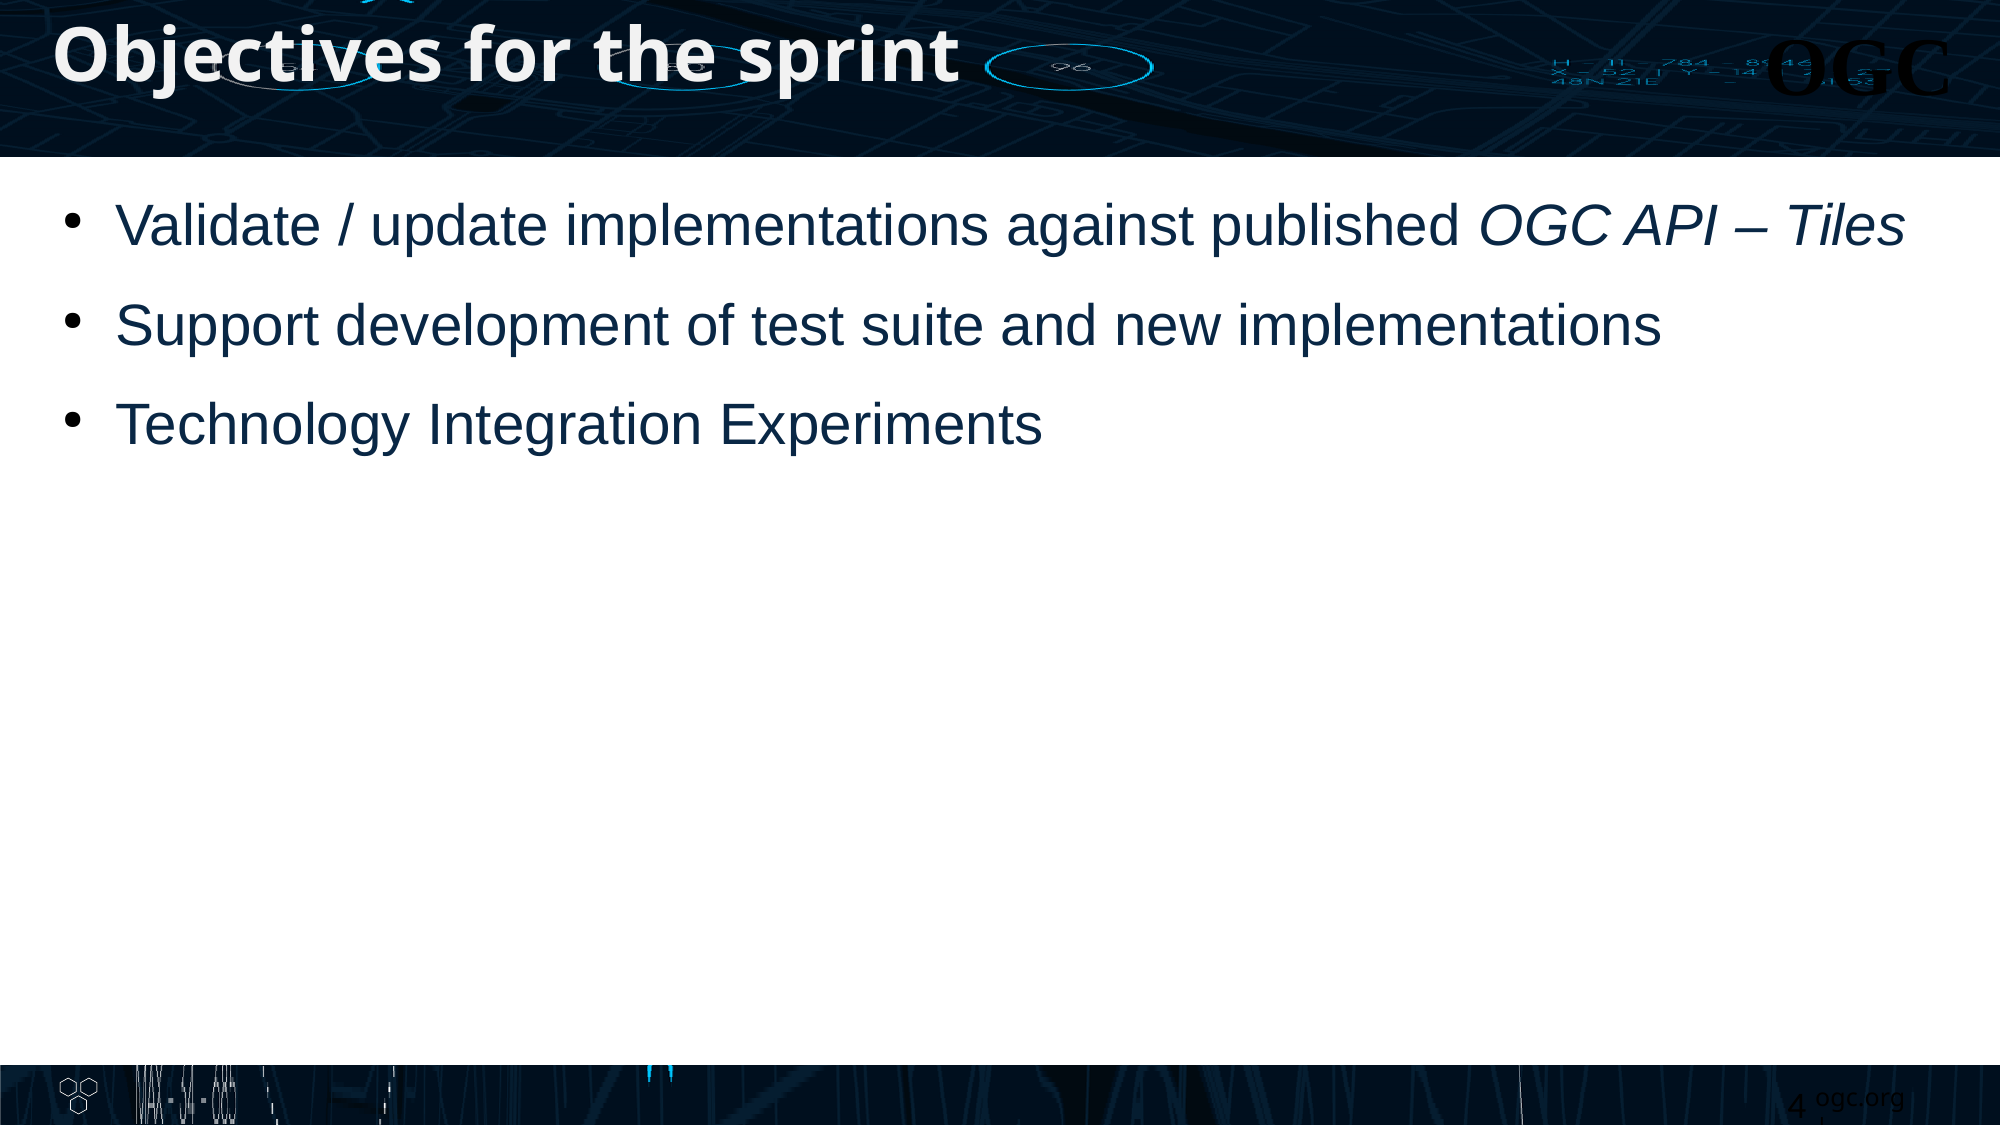

Objectives for the sprint
# Validate / update implementations against published OGC API – Tiles
Support development of test suite and new implementations
Technology Integration Experiments